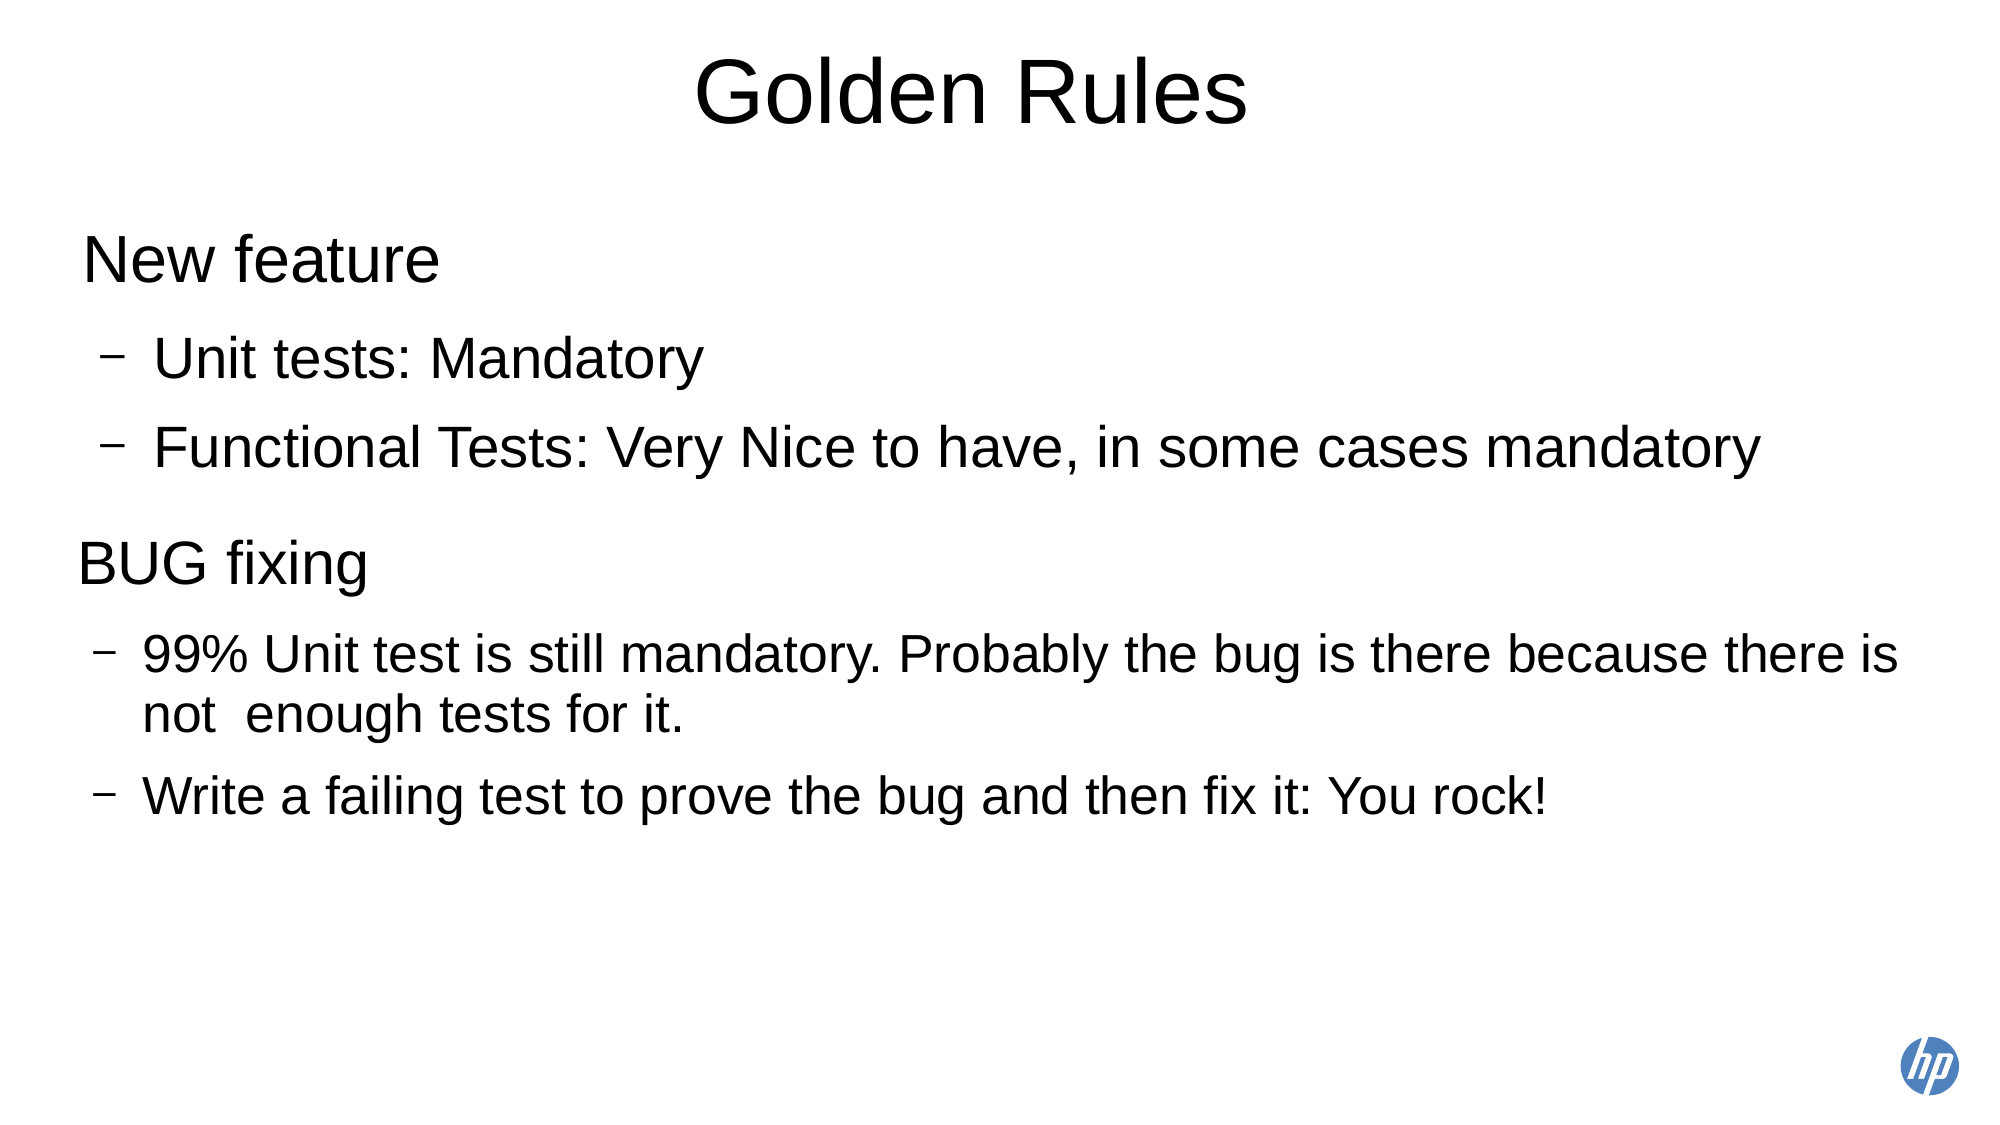

# Golden Rules
New feature
Unit tests: Mandatory
Functional Tests: Very Nice to have, in some cases mandatory
BUG fixing
99% Unit test is still mandatory. Probably the bug is there because there is not enough tests for it.
Write a failing test to prove the bug and then fix it: You rock!